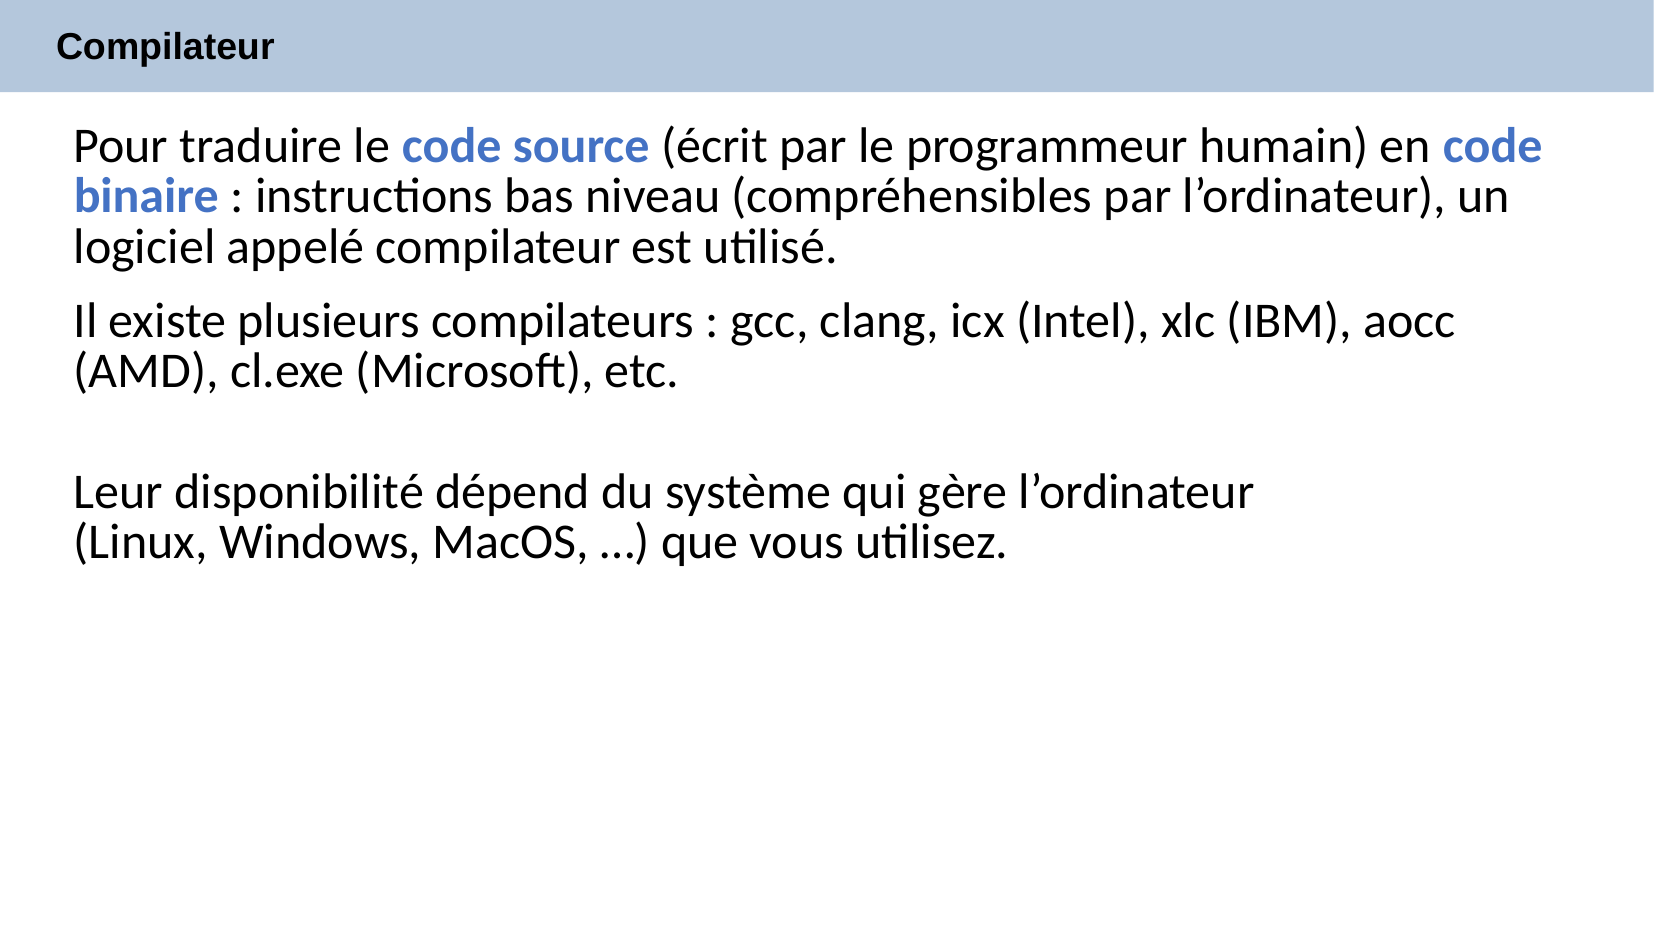

Compilateur
Pour traduire le code source (écrit par le programmeur humain) en code binaire : instructions bas niveau (compréhensibles par l’ordinateur), un logiciel appelé compilateur est utilisé.
Il existe plusieurs compilateurs : gcc, clang, icx (Intel), xlc (IBM), aocc (AMD), cl.exe (Microsoft), etc.
Leur disponibilité dépend du système qui gère l’ordinateur
(Linux, Windows, MacOS, …) que vous utilisez.